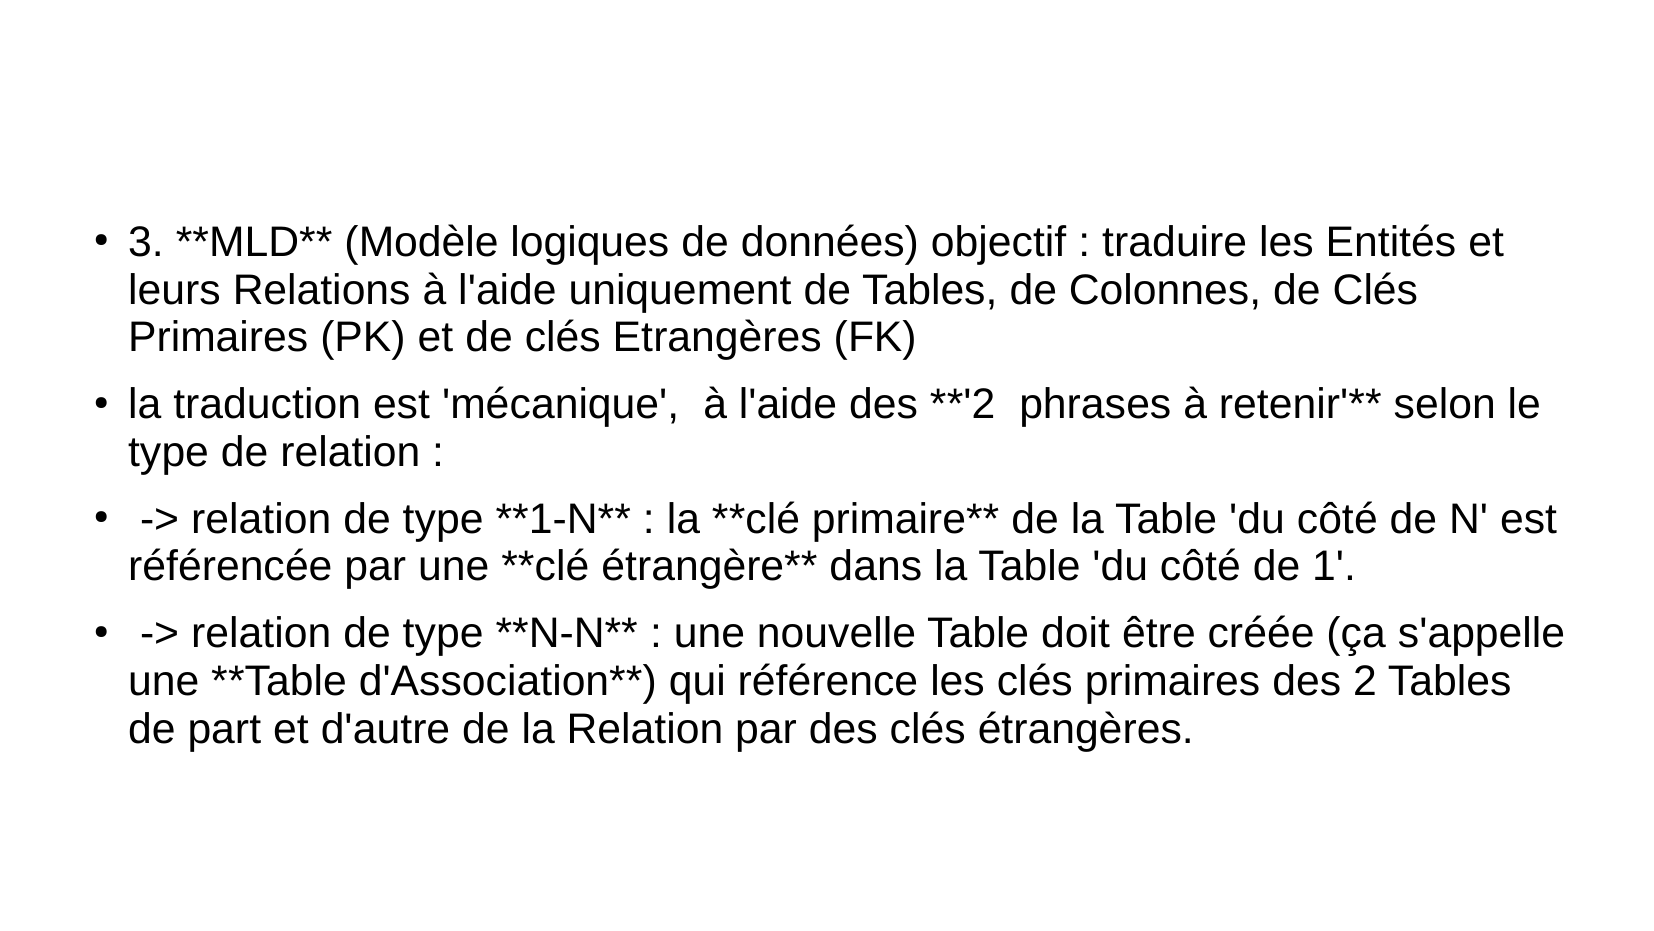

#
3. **MLD** (Modèle logiques de données) objectif : traduire les Entités et leurs Relations à l'aide uniquement de Tables, de Colonnes, de Clés Primaires (PK) et de clés Etrangères (FK)
la traduction est 'mécanique', à l'aide des **'2 phrases à retenir'** selon le type de relation :
 -> relation de type **1-N** : la **clé primaire** de la Table 'du côté de N' est référencée par une **clé étrangère** dans la Table 'du côté de 1'.
 -> relation de type **N-N** : une nouvelle Table doit être créée (ça s'appelle une **Table d'Association**) qui référence les clés primaires des 2 Tables de part et d'autre de la Relation par des clés étrangères.